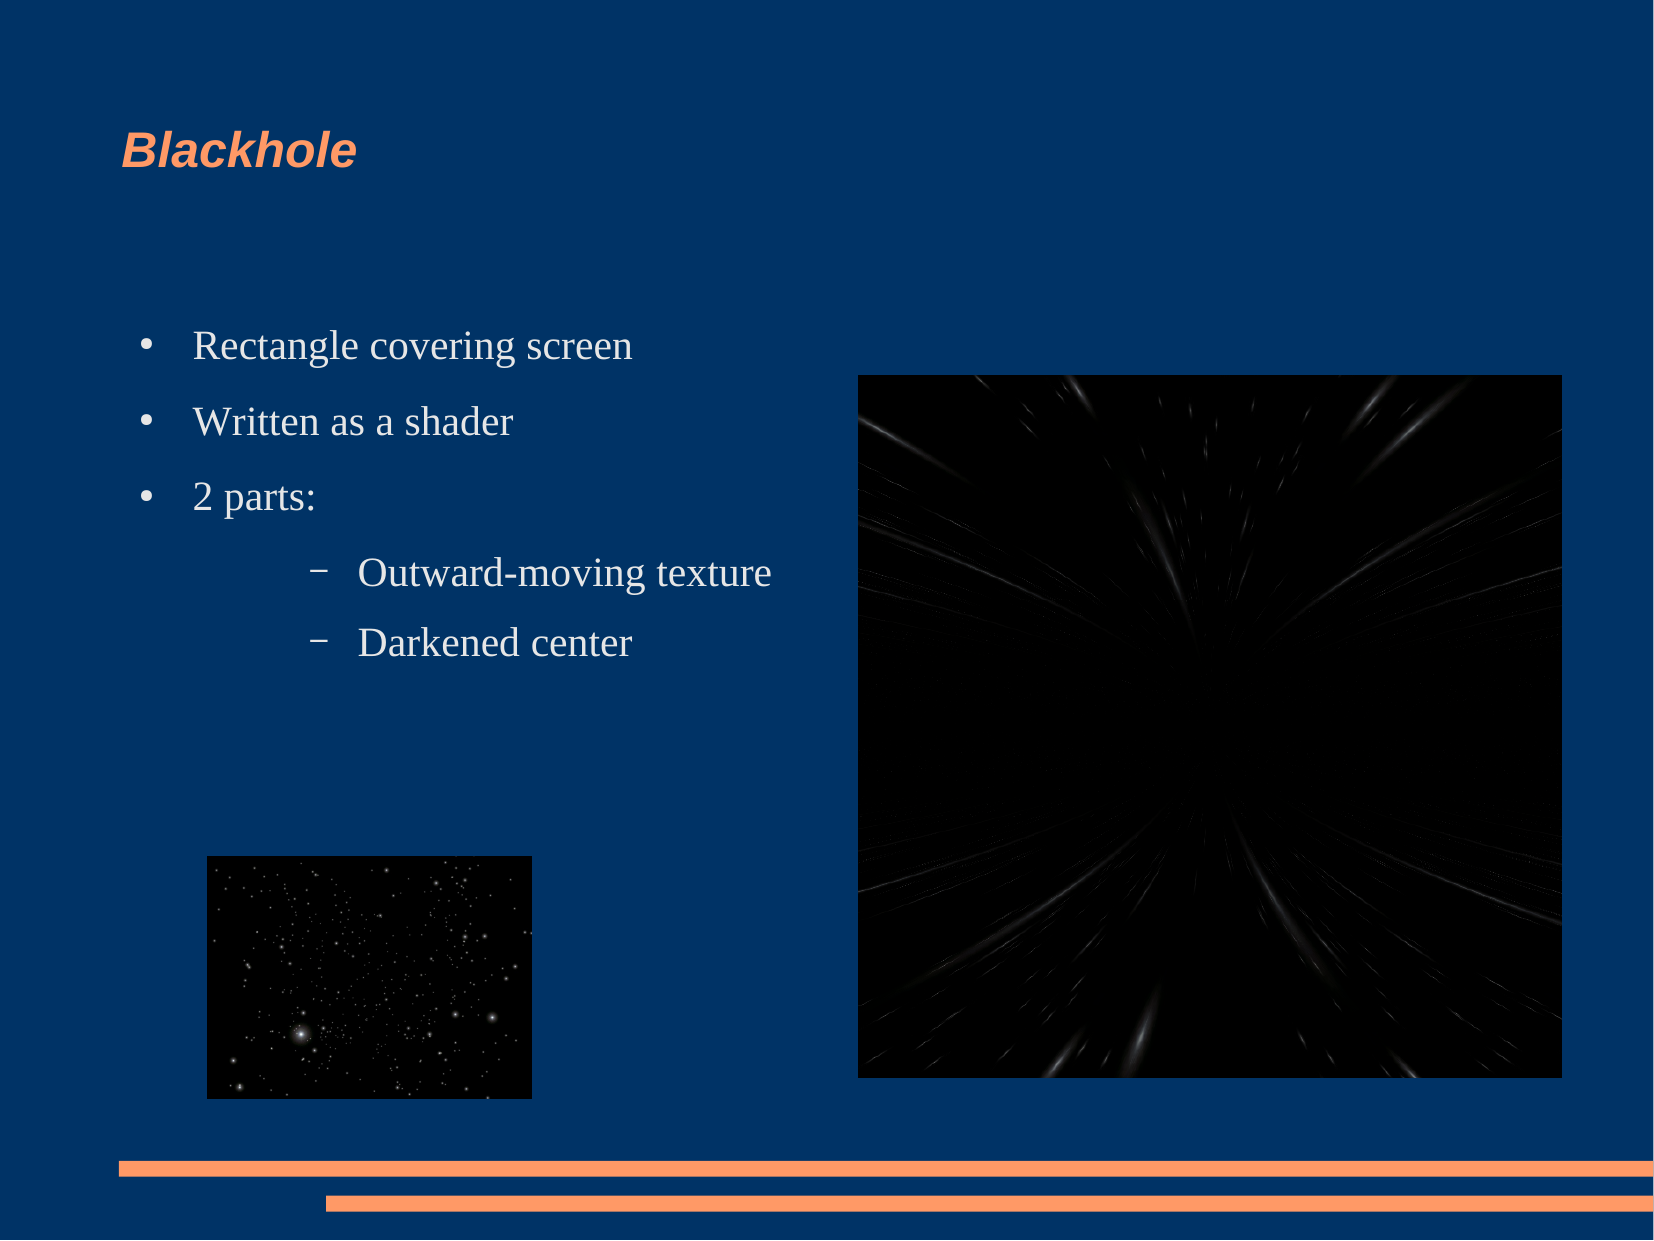

# Blackhole
Rectangle covering screen
Written as a shader
2 parts:
Outward-moving texture
Darkened center